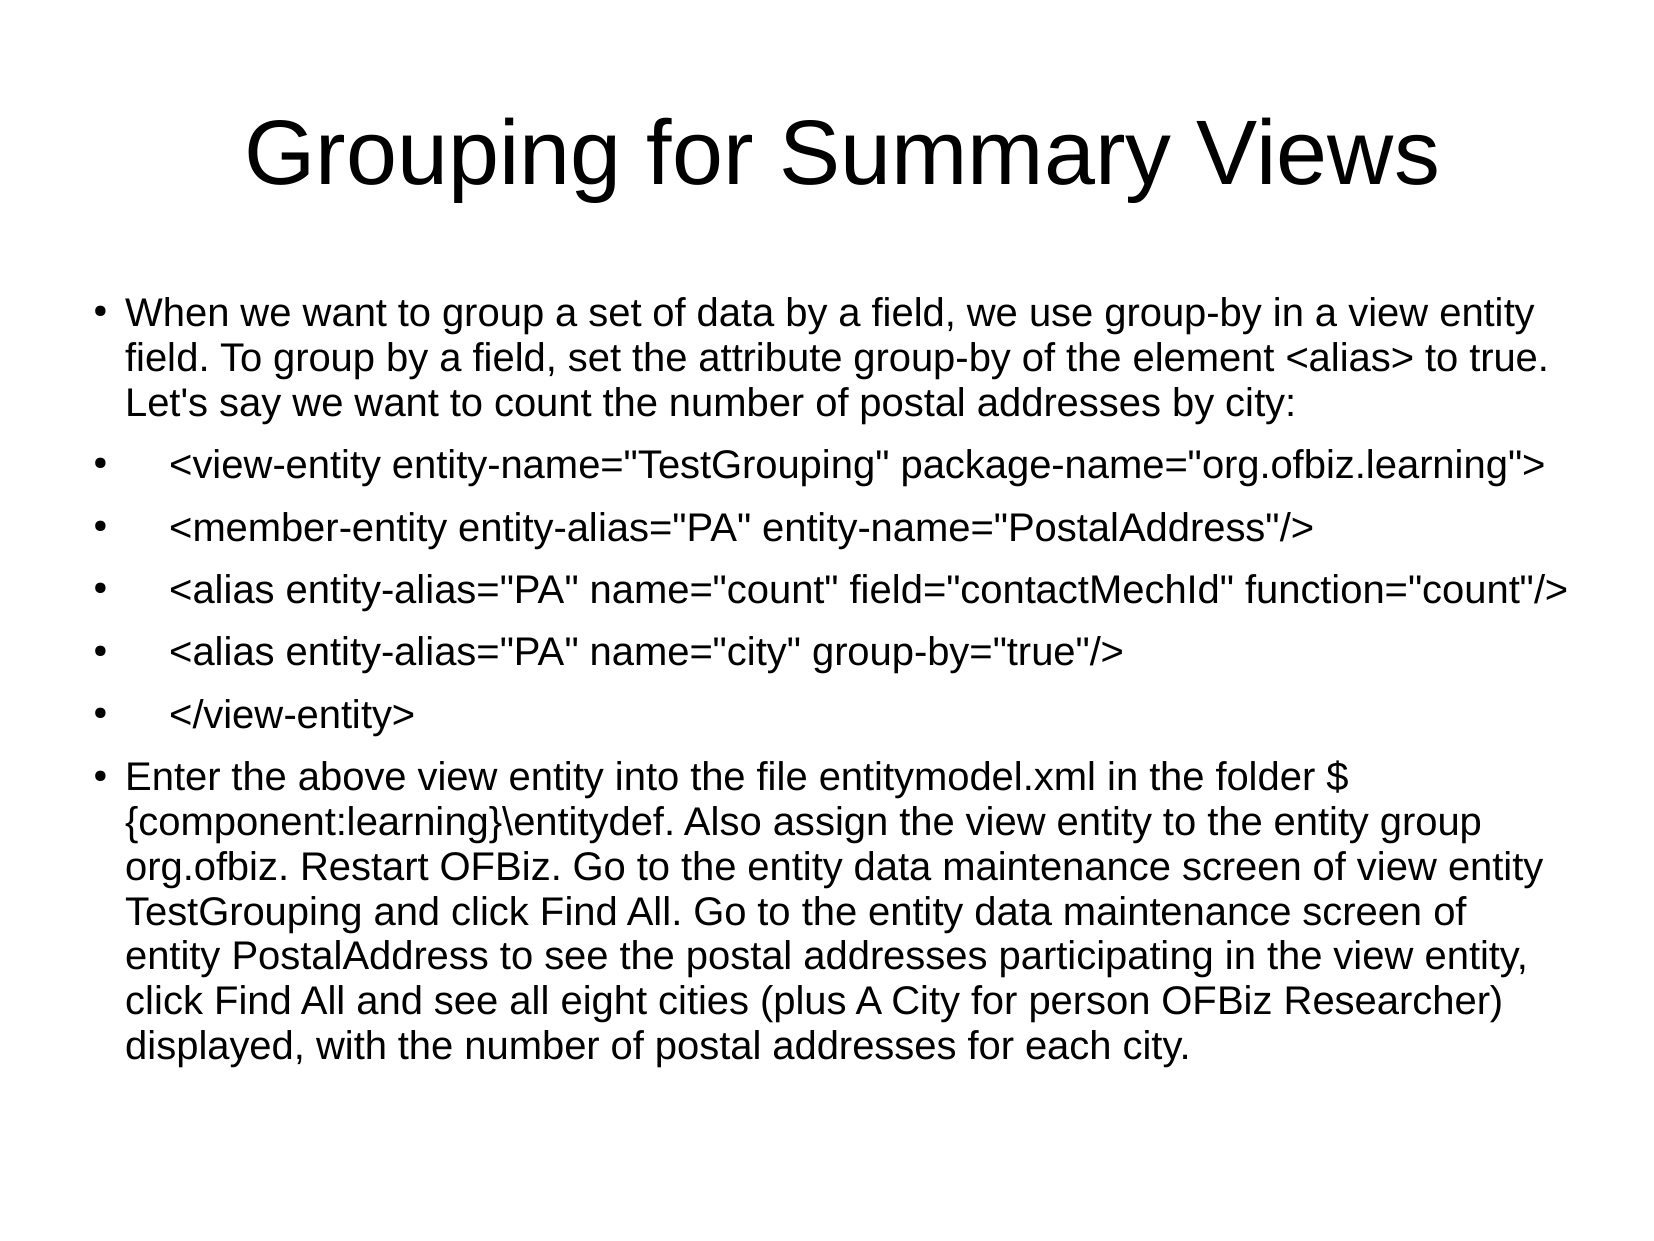

# Grouping for Summary Views
When we want to group a set of data by a field, we use group-by in a view entity field. To group by a field, set the attribute group-by of the element <alias> to true. Let's say we want to count the number of postal addresses by city:
 <view-entity entity-name="TestGrouping" package-name="org.ofbiz.learning">
 <member-entity entity-alias="PA" entity-name="PostalAddress"/>
 <alias entity-alias="PA" name="count" field="contactMechId" function="count"/>
 <alias entity-alias="PA" name="city" group-by="true"/>
 </view-entity>
Enter the above view entity into the file entitymodel.xml in the folder ${component:learning}\entitydef. Also assign the view entity to the entity group org.ofbiz. Restart OFBiz. Go to the entity data maintenance screen of view entity TestGrouping and click Find All. Go to the entity data maintenance screen of entity PostalAddress to see the postal addresses participating in the view entity, click Find All and see all eight cities (plus A City for person OFBiz Researcher) displayed, with the number of postal addresses for each city.